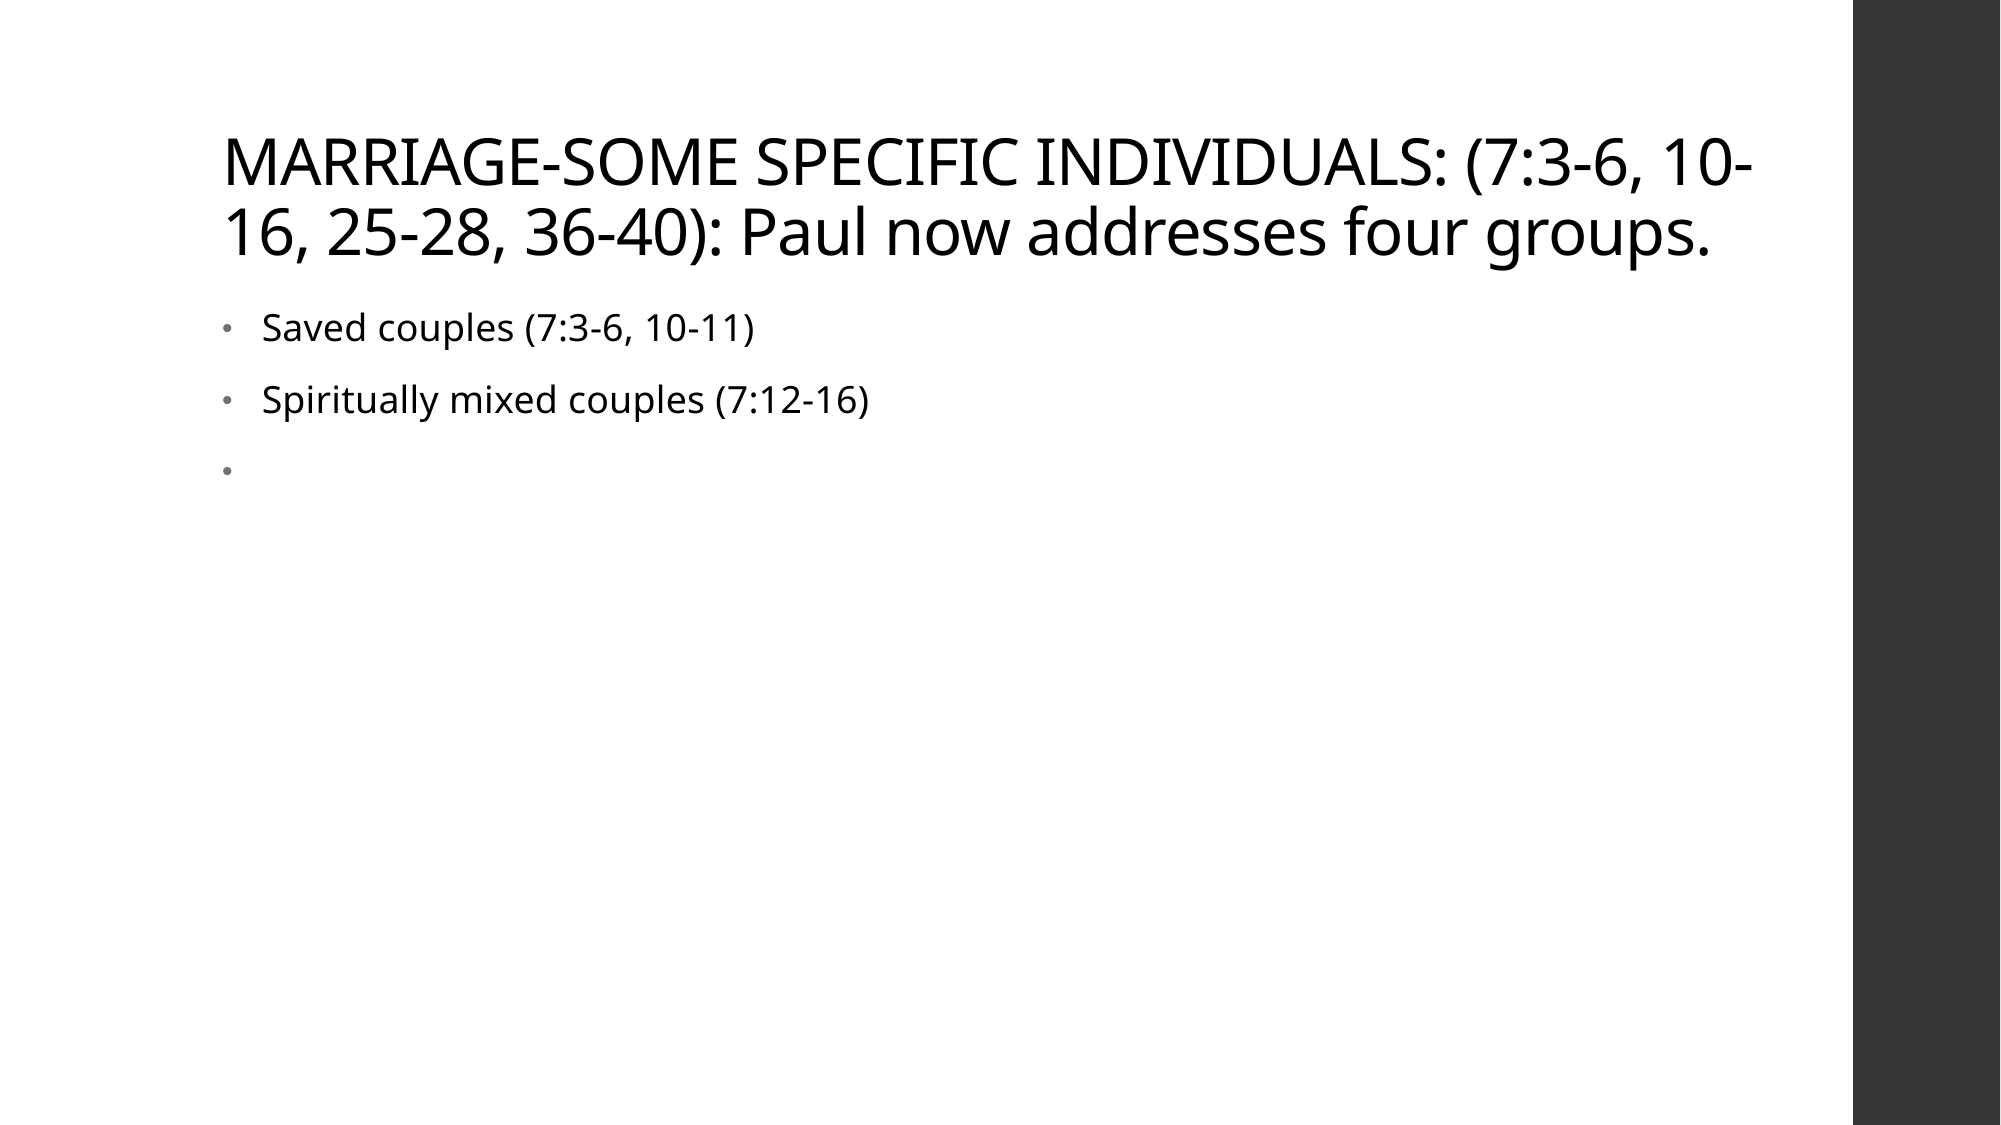

# MARRIAGE-SOME SPECIFIC INDIVIDUALS: (7:3-6, 10-16, 25-28, 36-40): Paul now addresses four groups.
 Saved couples (7:3-6, 10-11)
 Spiritually mixed couples (7:12-16)